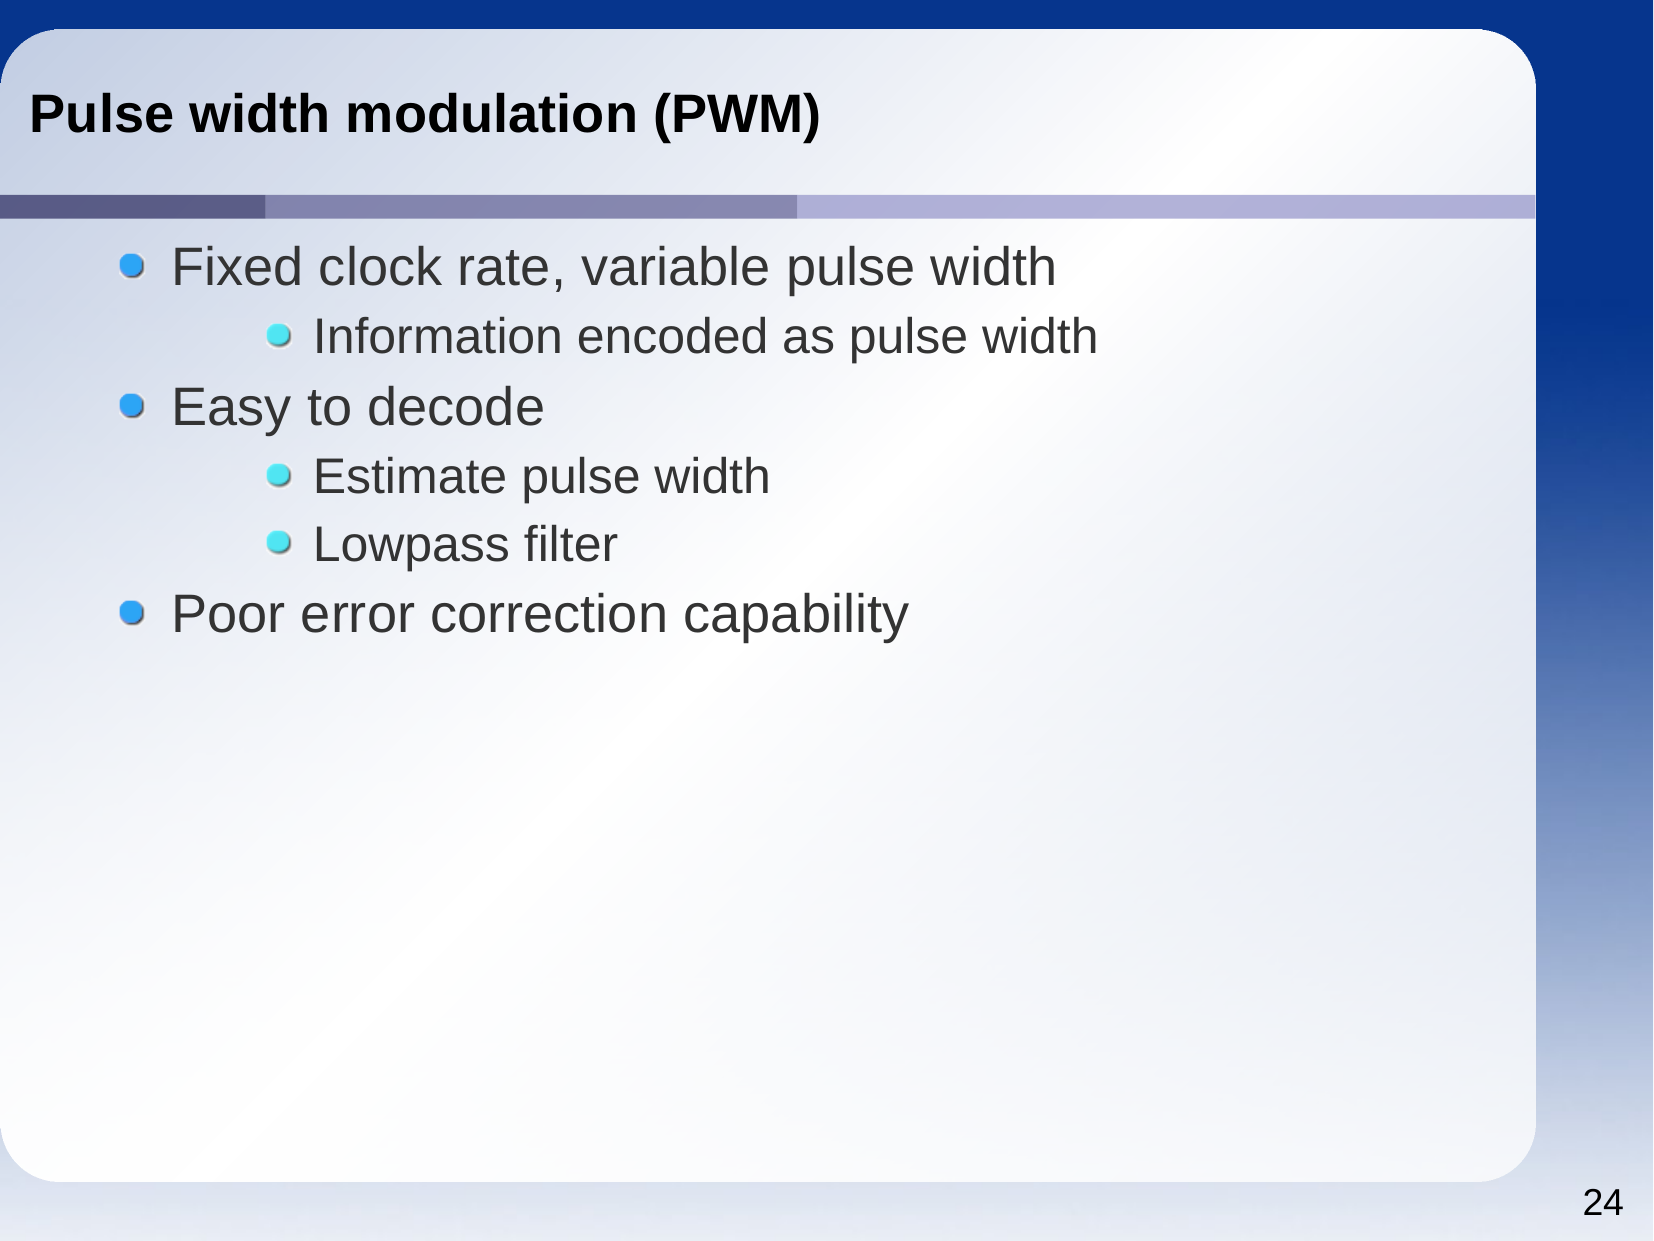

# Pulse width modulation (PWM)
Fixed clock rate, variable pulse width
Information encoded as pulse width
Easy to decode
Estimate pulse width
Lowpass filter
Poor error correction capability
24